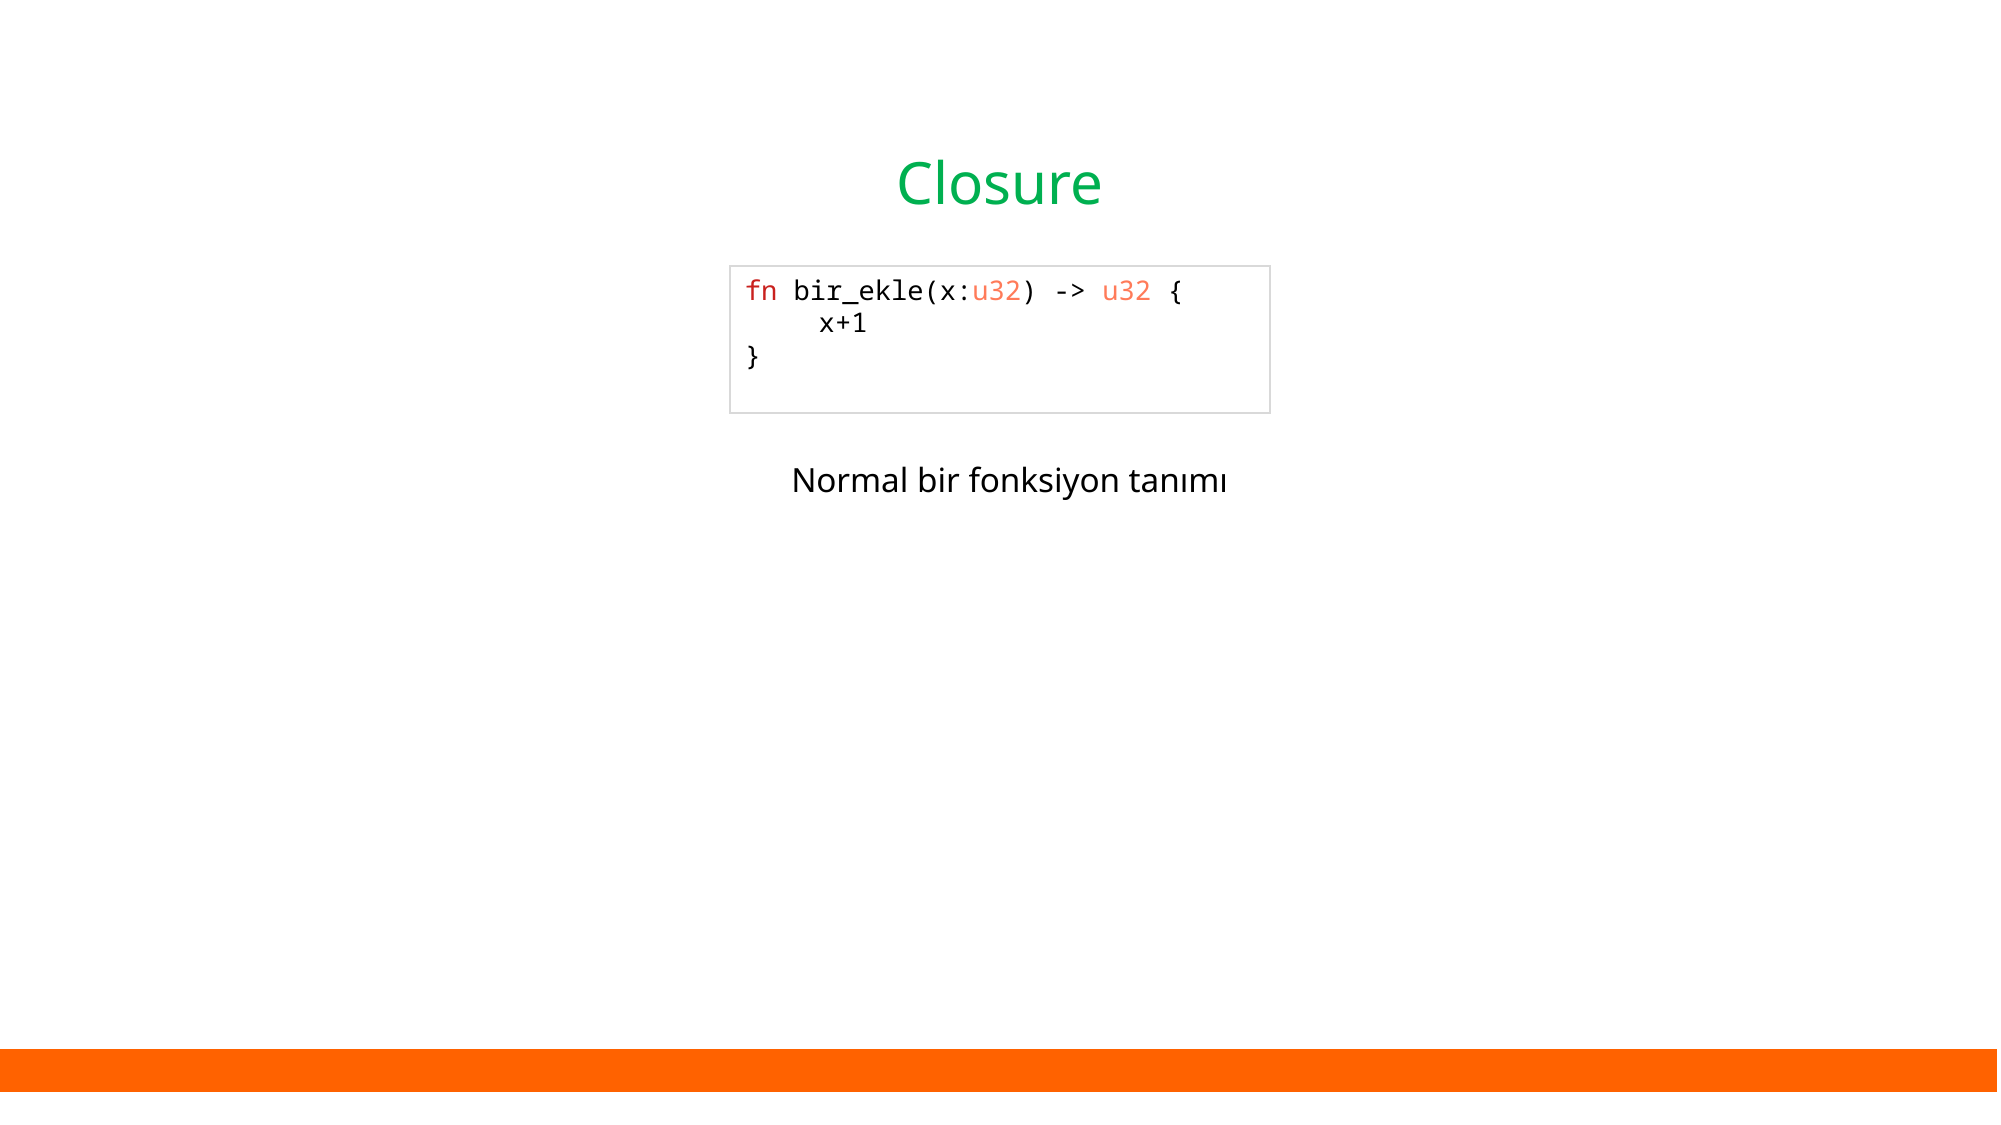

# Closure
fn bir_ekle(x:u32) -> u32 {
	x+1
}
Normal bir fonksiyon tanımı